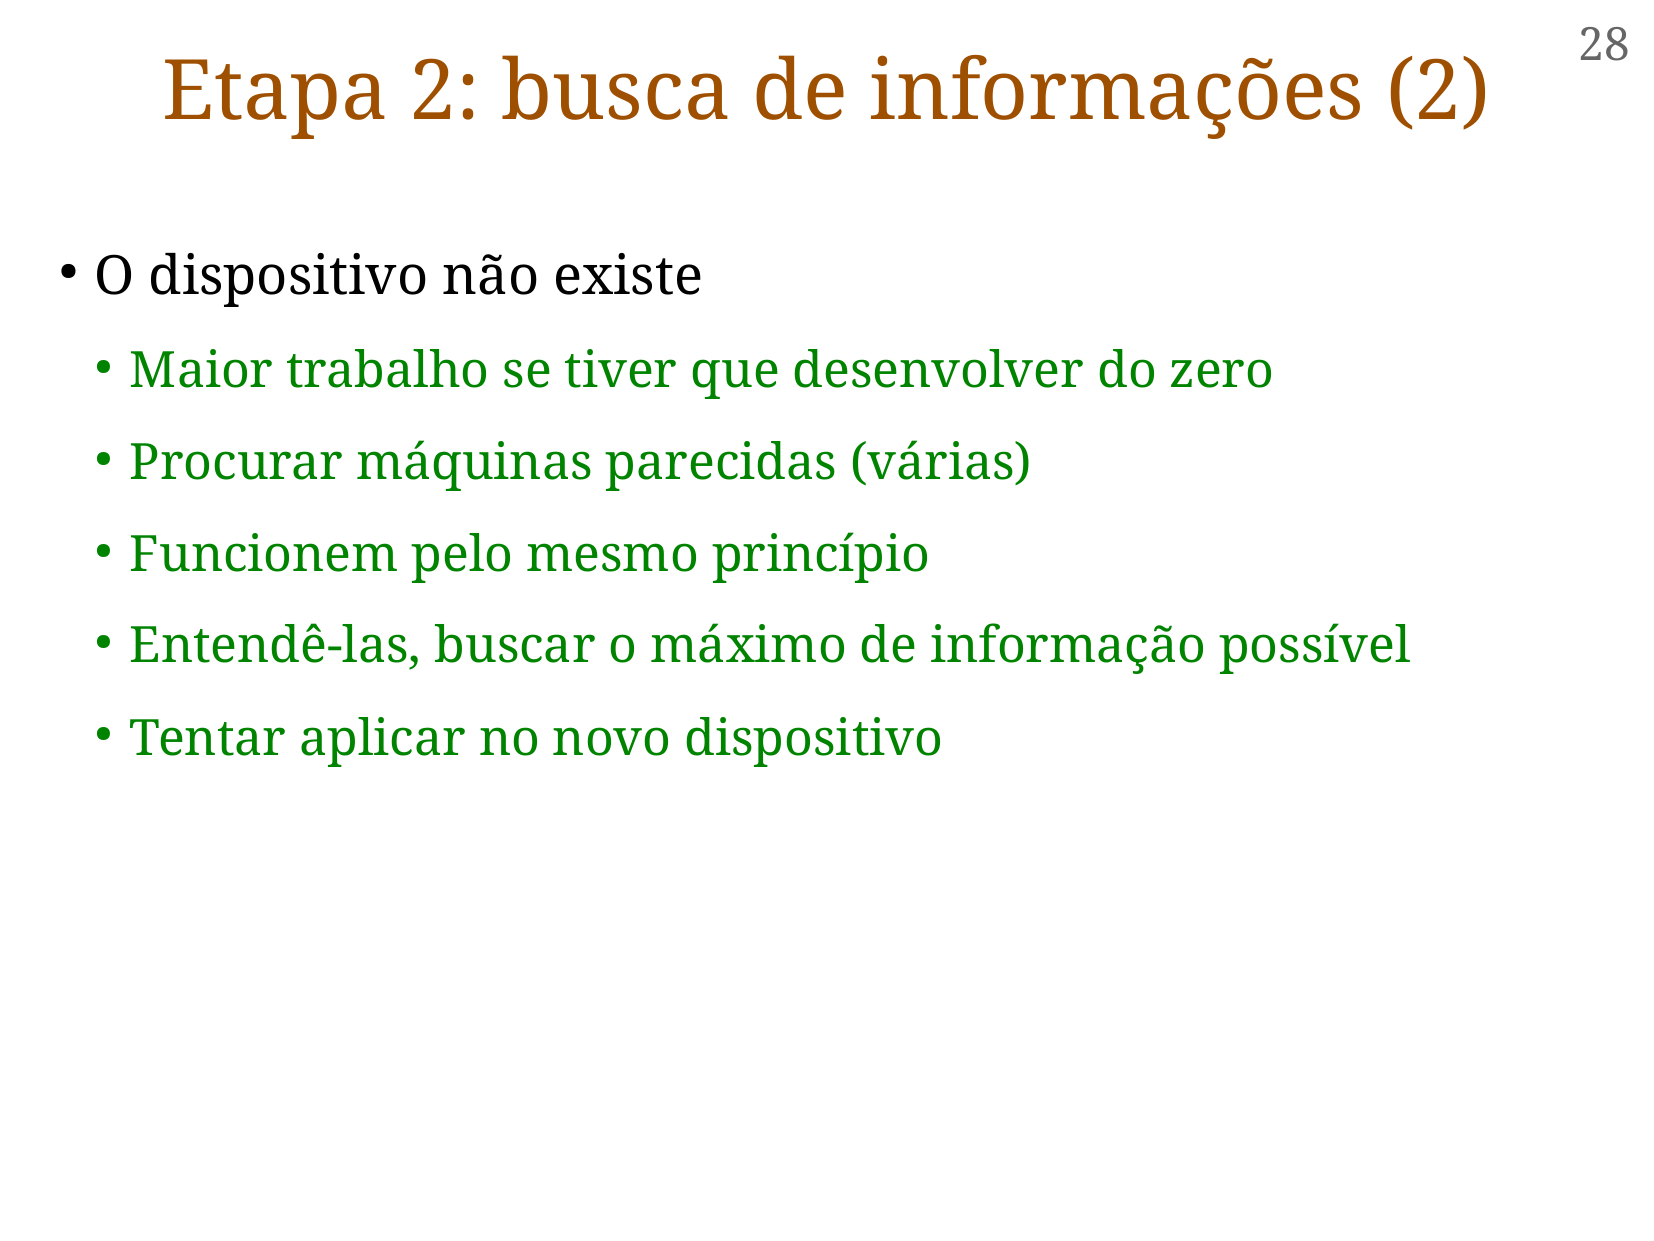

28
# Etapa 2: busca de informações (2)
O dispositivo não existe
Maior trabalho se tiver que desenvolver do zero
Procurar máquinas parecidas (várias)
Funcionem pelo mesmo princípio
Entendê-las, buscar o máximo de informação possível
Tentar aplicar no novo dispositivo